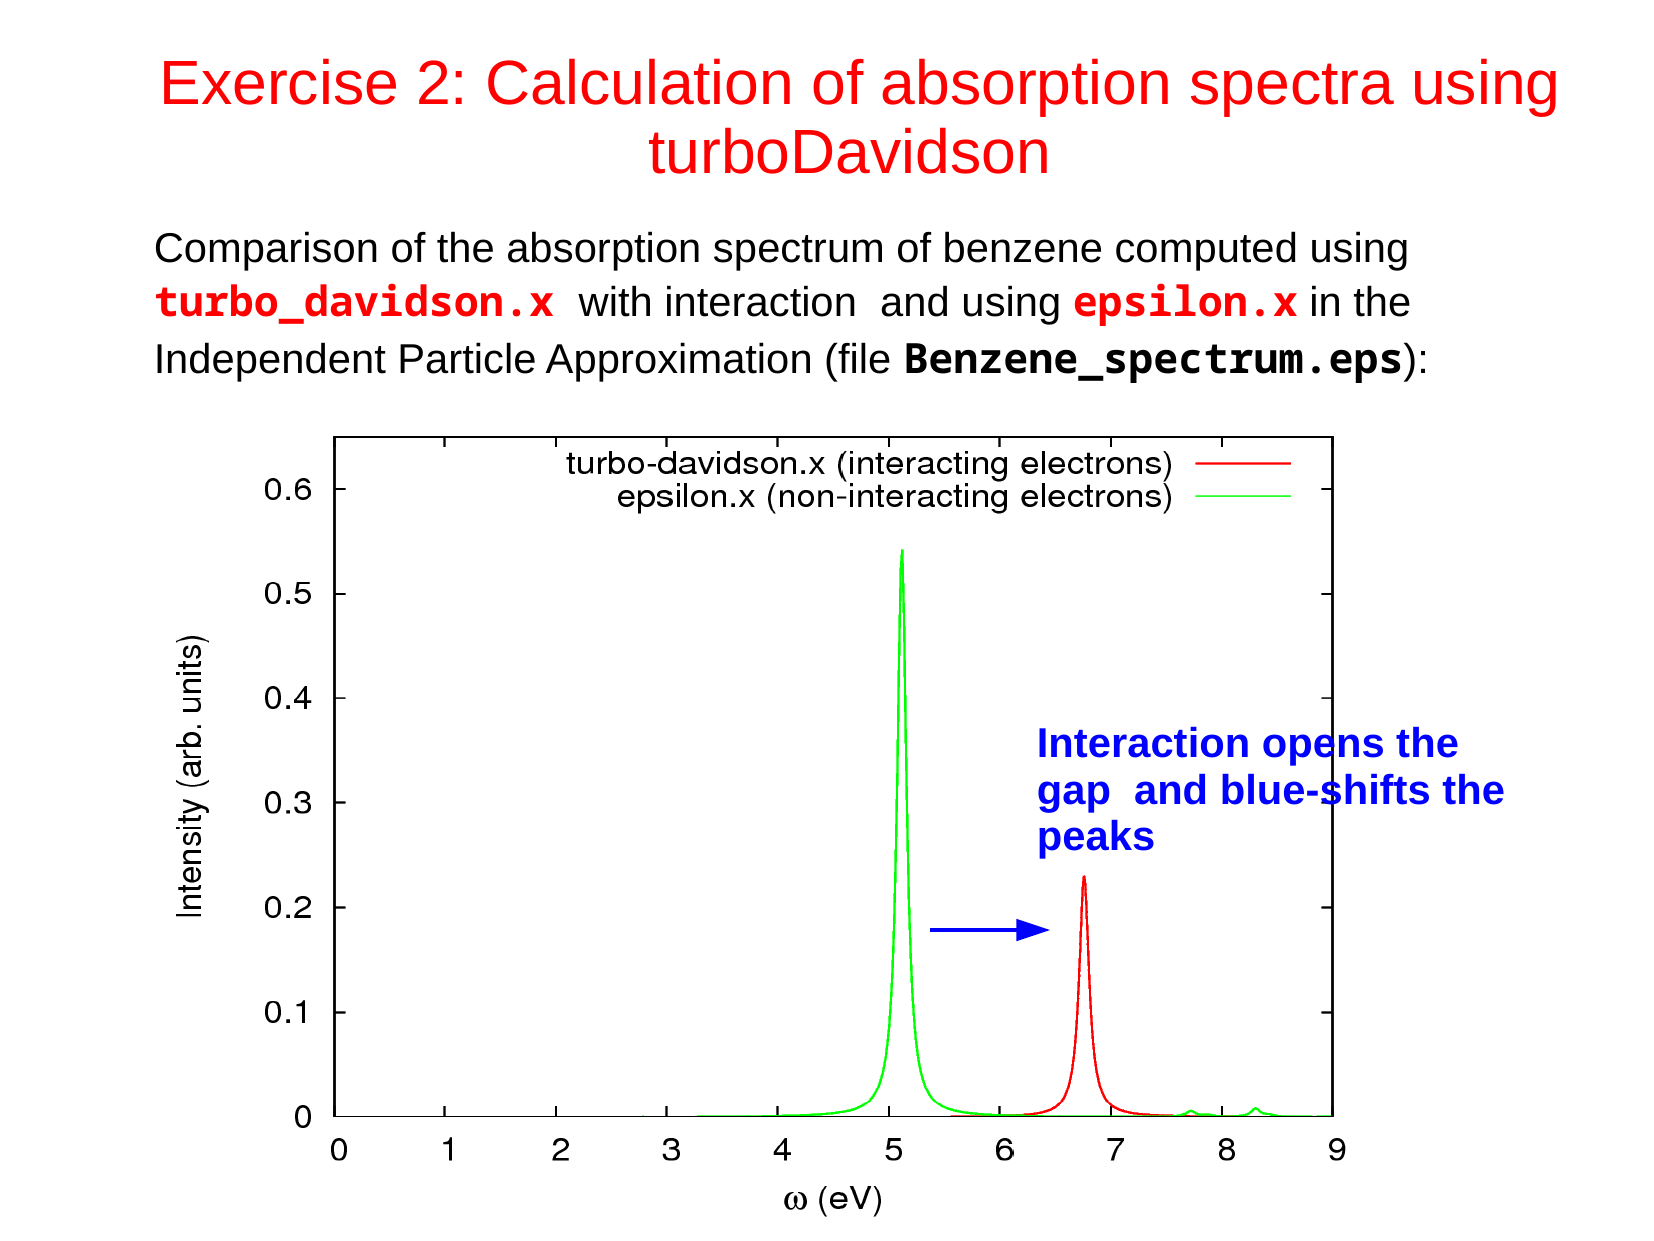

Exercise 2: Calculation of absorption spectra using turboDavidson
# Comparison of the absorption spectrum of benzene computed using turbo_davidson.x with interaction and using epsilon.x in the Independent Particle Approximation (file Benzene_spectrum.eps):
Interaction opens the gap and blue-shifts the peaks